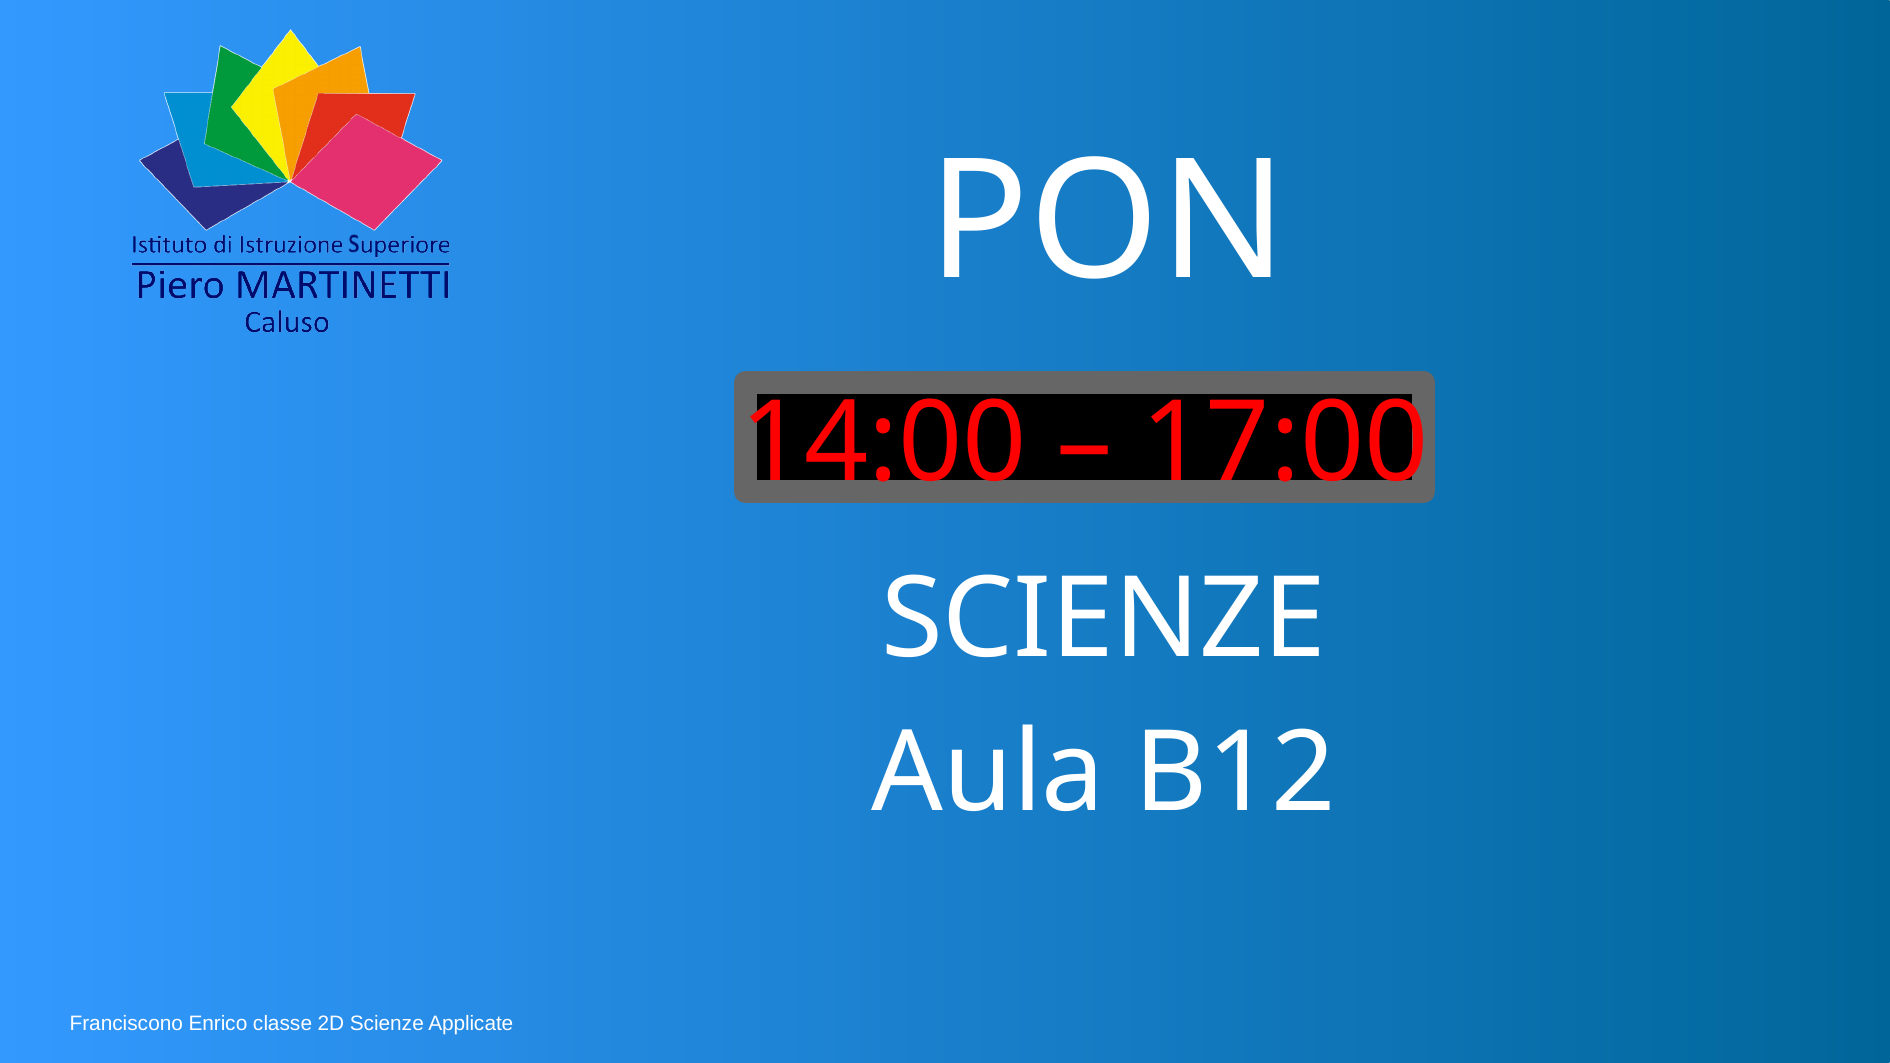

PON
14:00 – 17:00
SCIENZE
Aula B12
Franciscono Enrico classe 2D Scienze Applicate